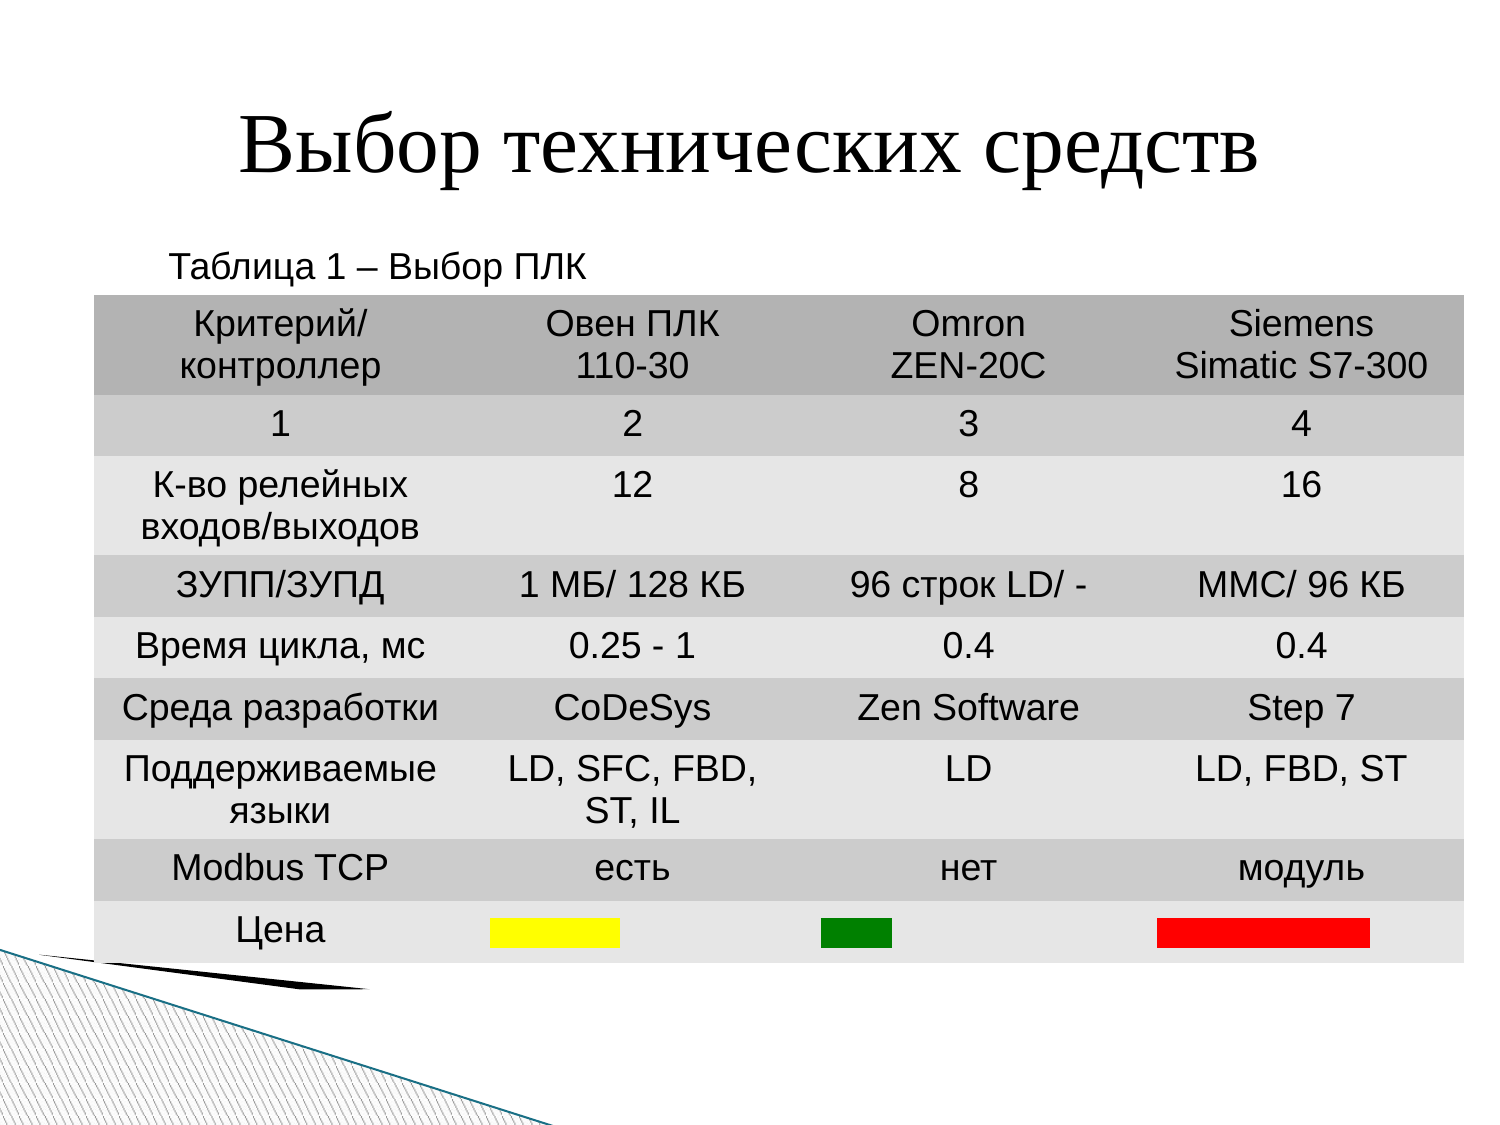

Выбор технических средств
Таблица 1 – Выбор ПЛК
#
| Критерий/ контроллер | Овен ПЛК 110-30 | Omron ZEN-20C | Siemens Simatic S7-300 |
| --- | --- | --- | --- |
| 1 | 2 | 3 | 4 |
| К-во релейных входов/выходов | 12 | 8 | 16 |
| ЗУПП/ЗУПД | 1 МБ/ 128 КБ | 96 строк LD/ - | MMC/ 96 КБ |
| Время цикла, мс | 0.25 - 1 | 0.4 | 0.4 |
| Среда разработки | CoDeSys | Zen Software | Step 7 |
| Поддерживаемые языки | LD, SFC, FBD, ST, IL | LD | LD, FBD, ST |
| Modbus TCP | есть | нет | модуль |
| Цена | | | |